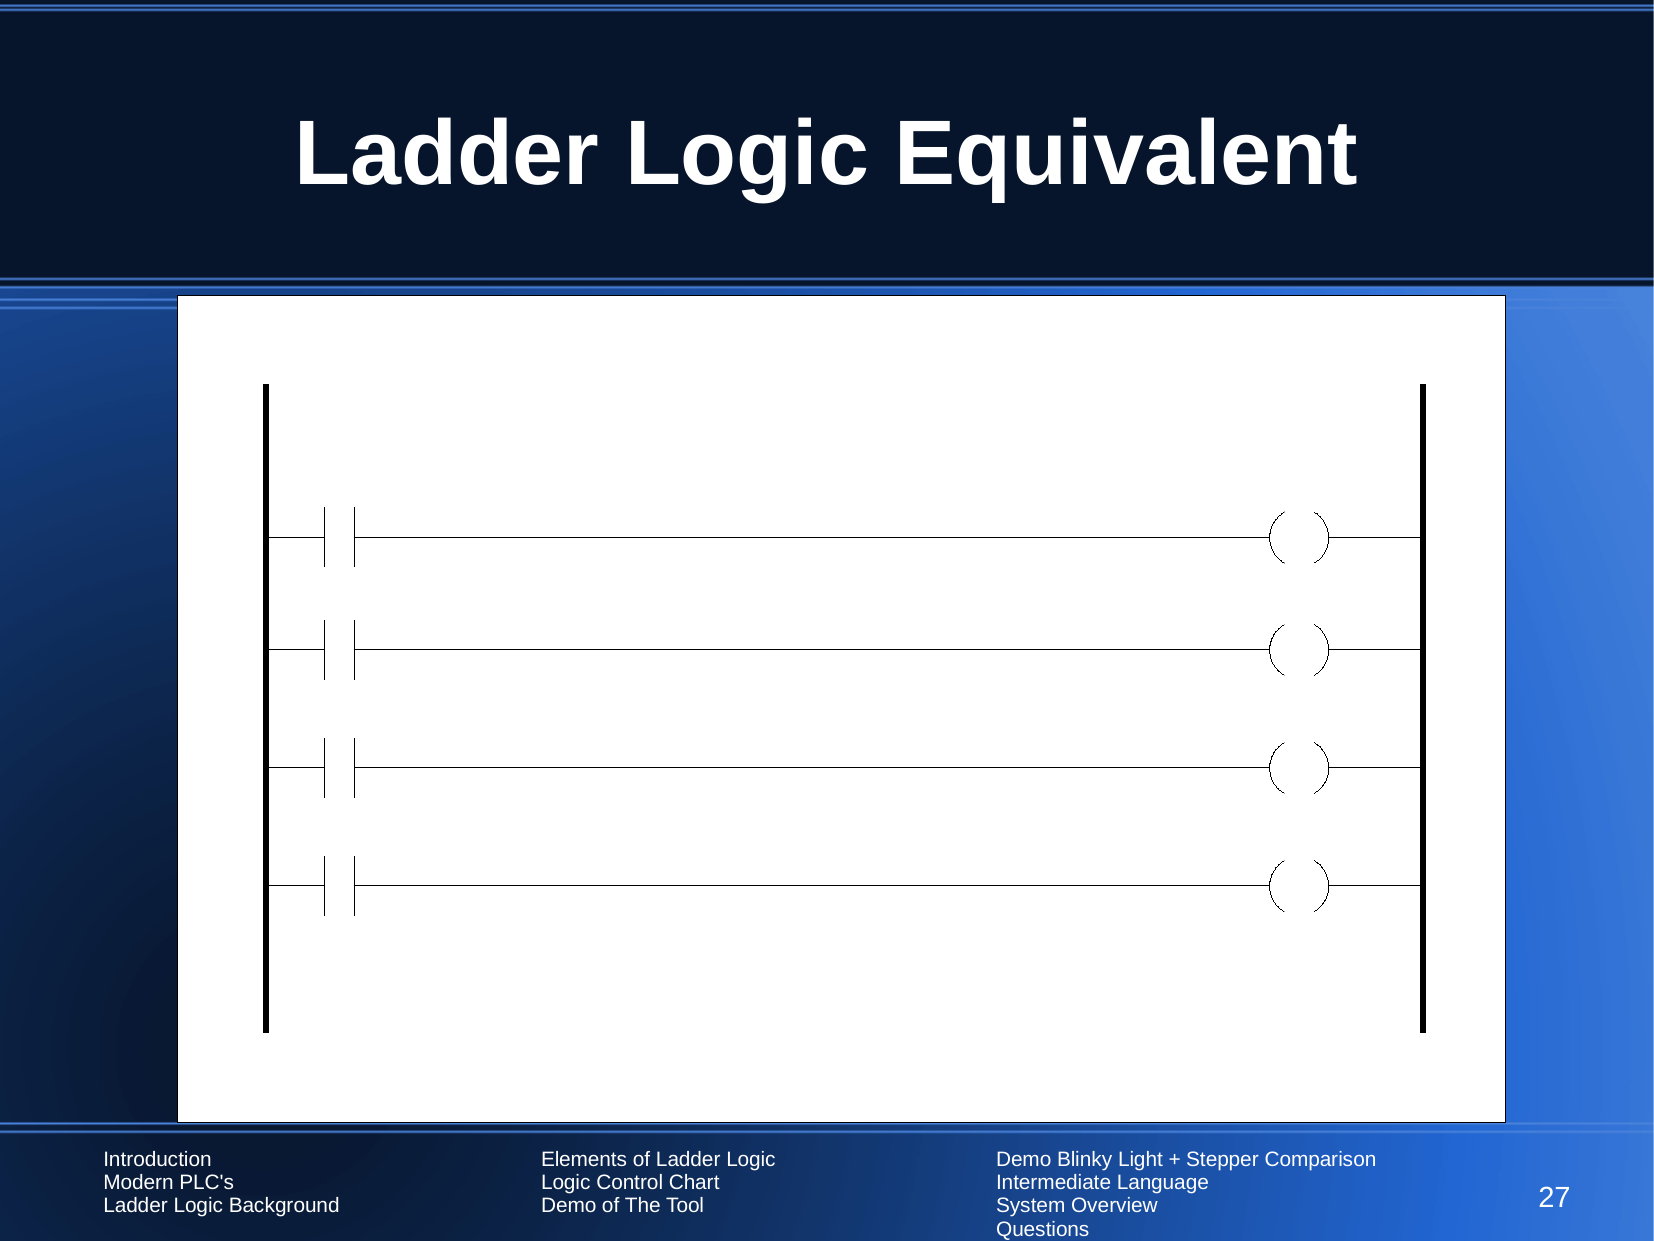

# Ladder Logic Equivalent
Notify we entered the state and breaks any orders to transition back to this state next
SLatch1
BreakS1
SLatch2
BreakS2
SLatch3
BreakS3
SLatch4
BreakS4
27